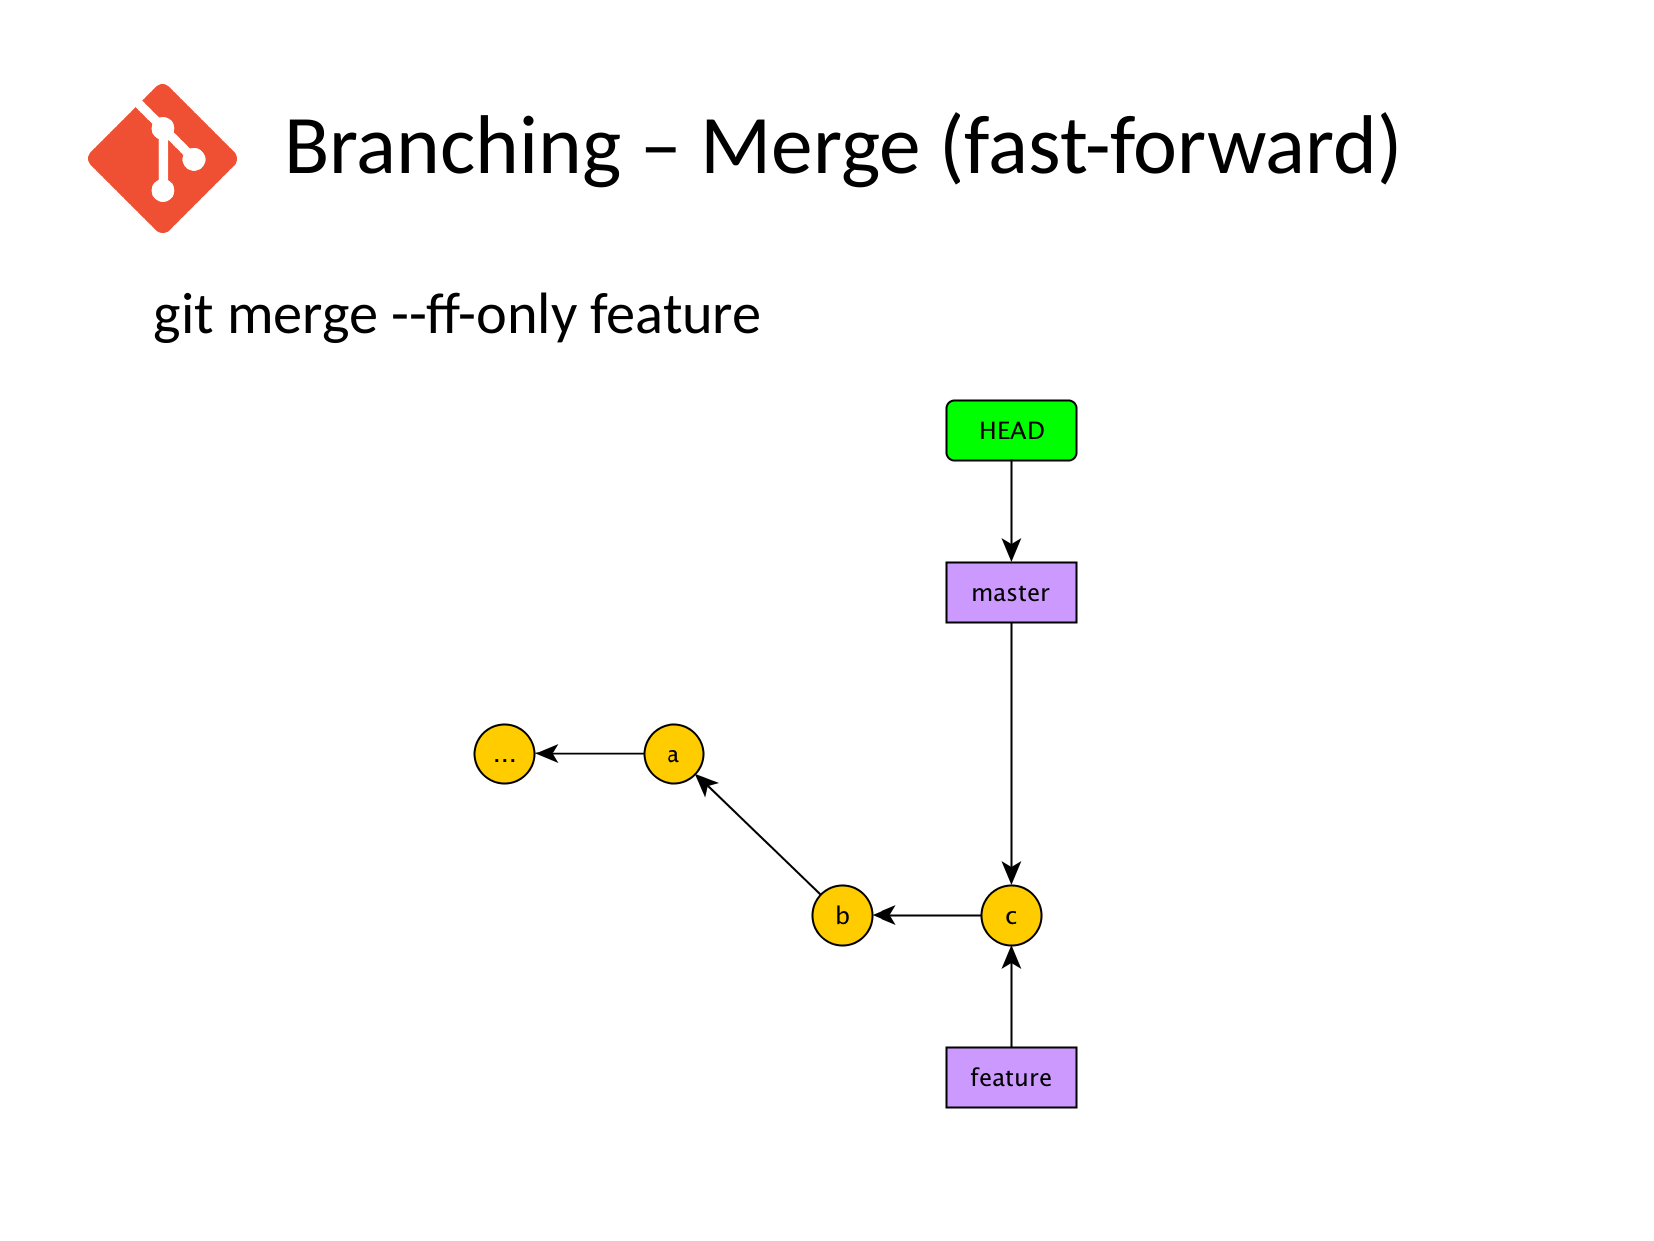

# Branching – Merge (fast-forward)
git merge --ff-only feature